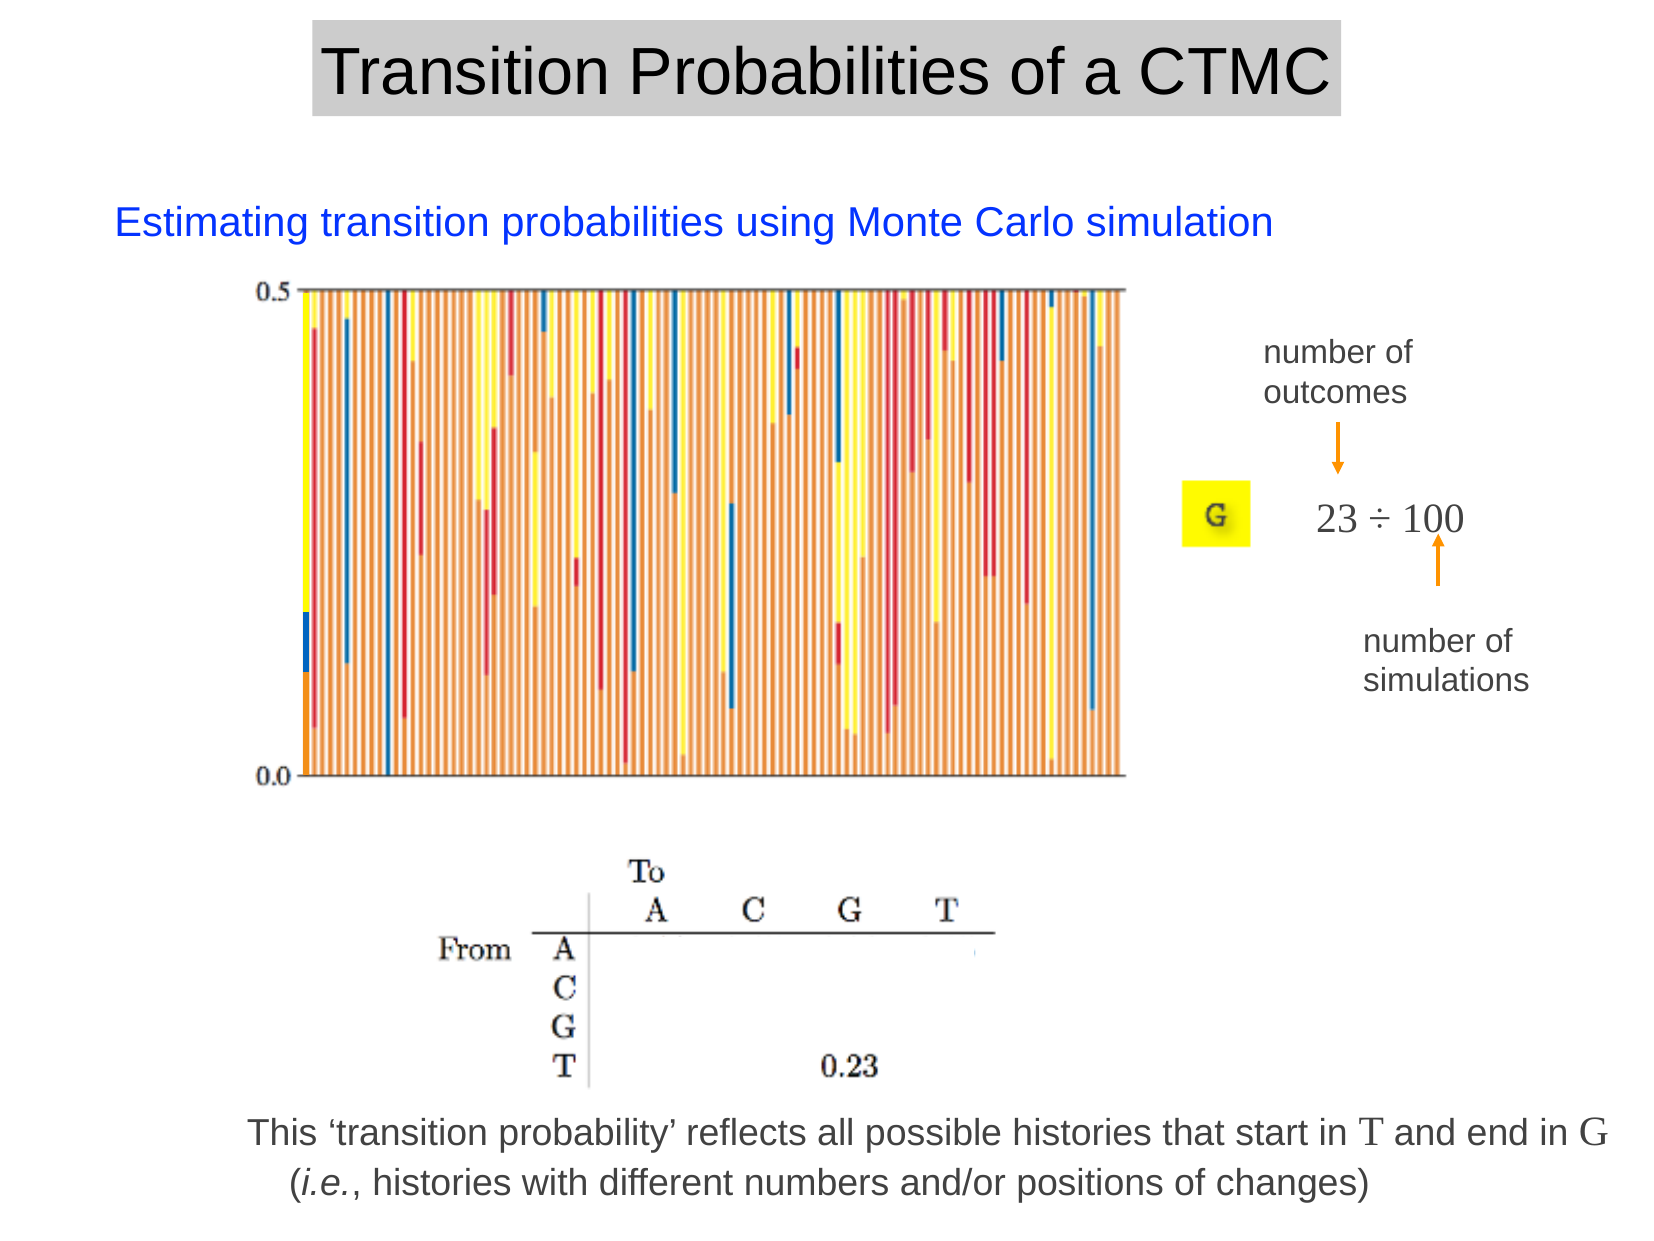

Transition Probabilities of a CTMC
Estimating transition probabilities using Monte Carlo simulation
number of
outcomes
23 ÷ 100
number of
simulations
This ‘transition probability’ reflects all possible histories that start in T and end in G
 (i.e., histories with different numbers and/or positions of changes)